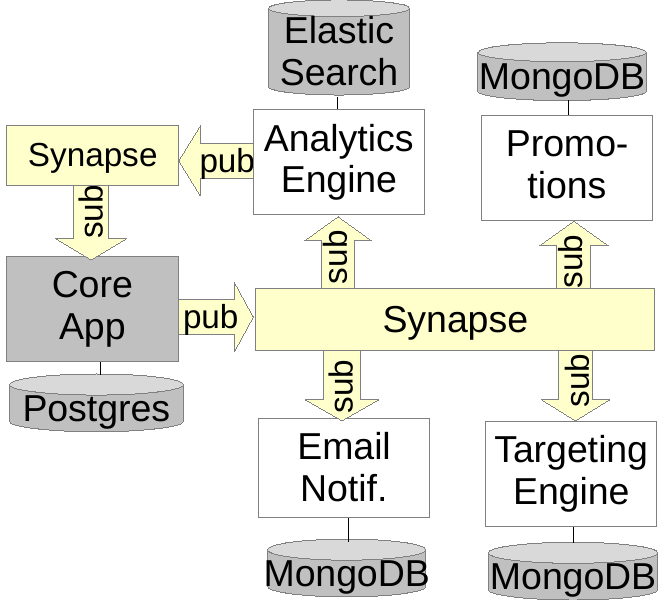

Elastic
Search
Analytics
Engine
MongoDB
Promo-
tions
Synapse
pub
sub
sub
sub
Core
App
Postgres
pub
Synapse
sub
sub
Email
Notif.
MongoDB
Targeting
Engine
MongoDB